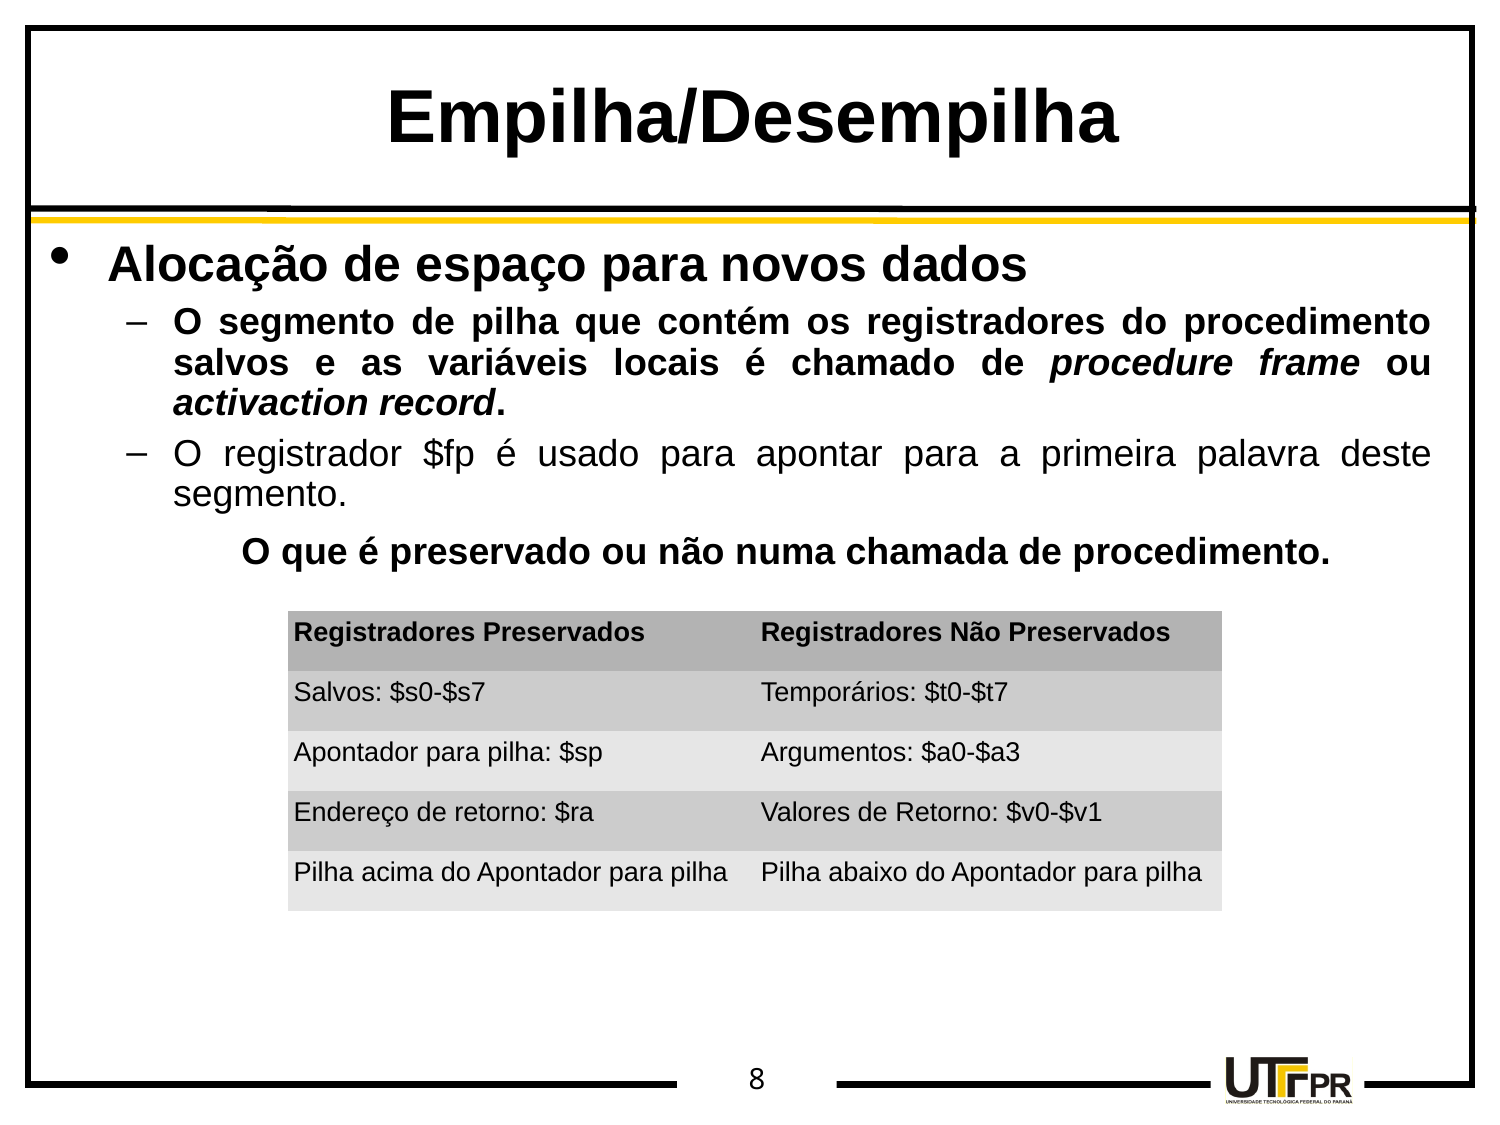

Empilha/Desempilha
# Alocação de espaço para novos dados
O segmento de pilha que contém os registradores do procedimento salvos e as variáveis locais é chamado de procedure frame ou activaction record.
O registrador $fp é usado para apontar para a primeira palavra deste segmento.
O que é preservado ou não numa chamada de procedimento.
| Registradores Preservados | Registradores Não Preservados |
| --- | --- |
| Salvos: $s0-$s7 | Temporários: $t0-$t7 |
| Apontador para pilha: $sp | Argumentos: $a0-$a3 |
| Endereço de retorno: $ra | Valores de Retorno: $v0-$v1 |
| Pilha acima do Apontador para pilha | Pilha abaixo do Apontador para pilha |